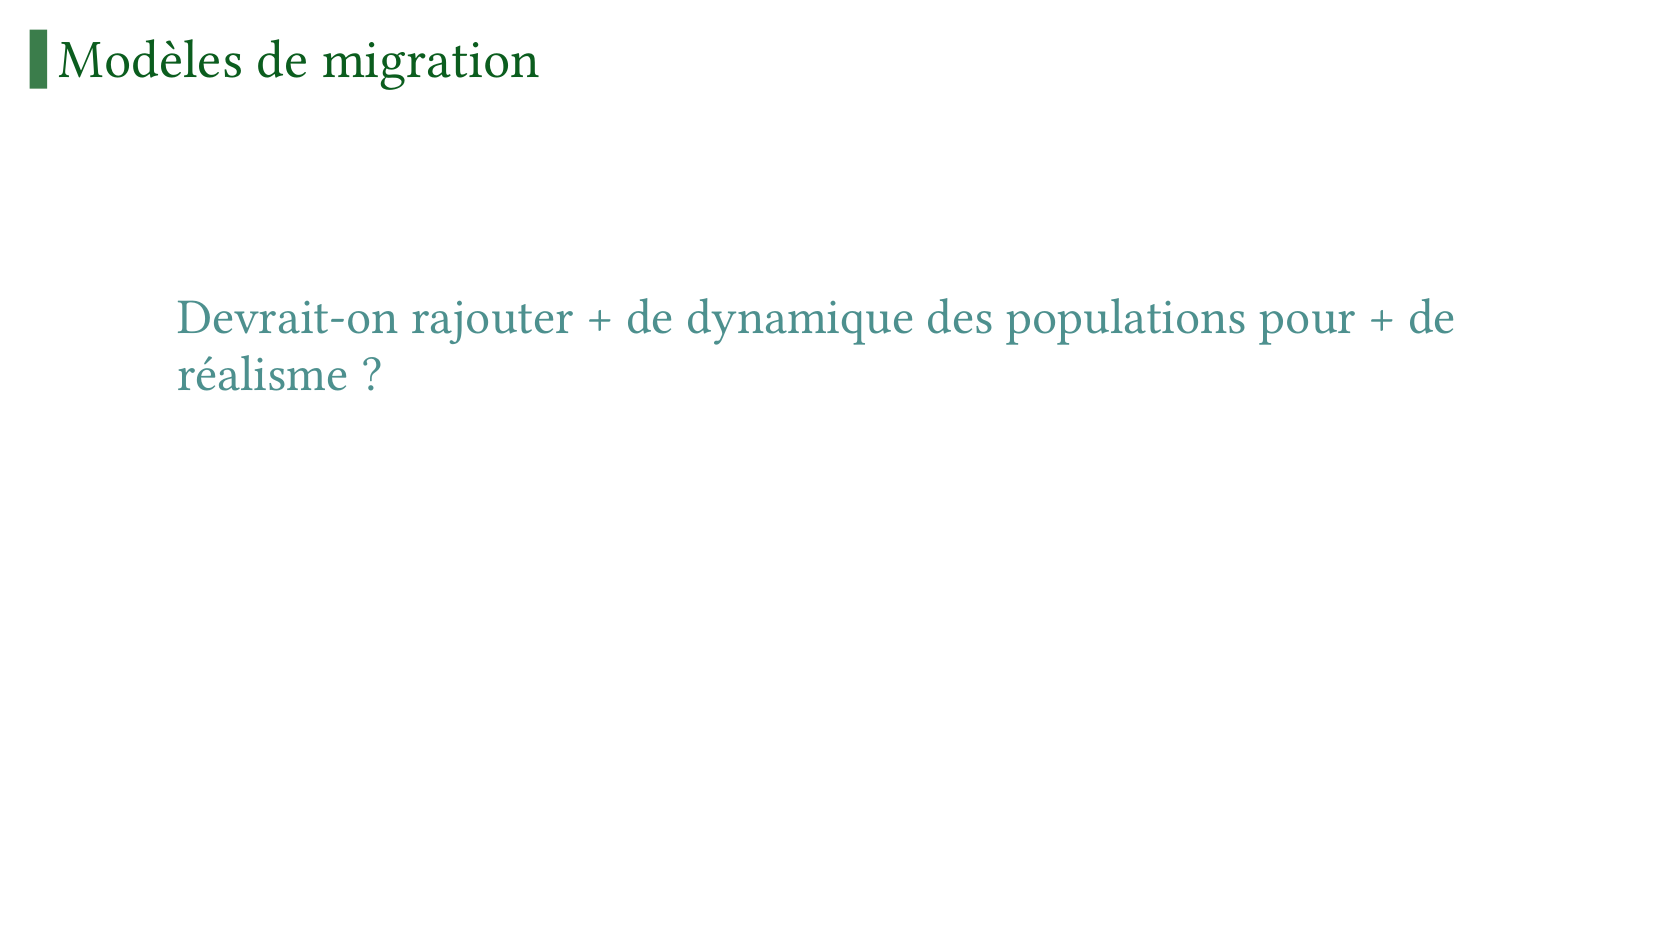

# Modèles de migration
Devrait-on rajouter + de dynamique des populations pour + de réalisme ?